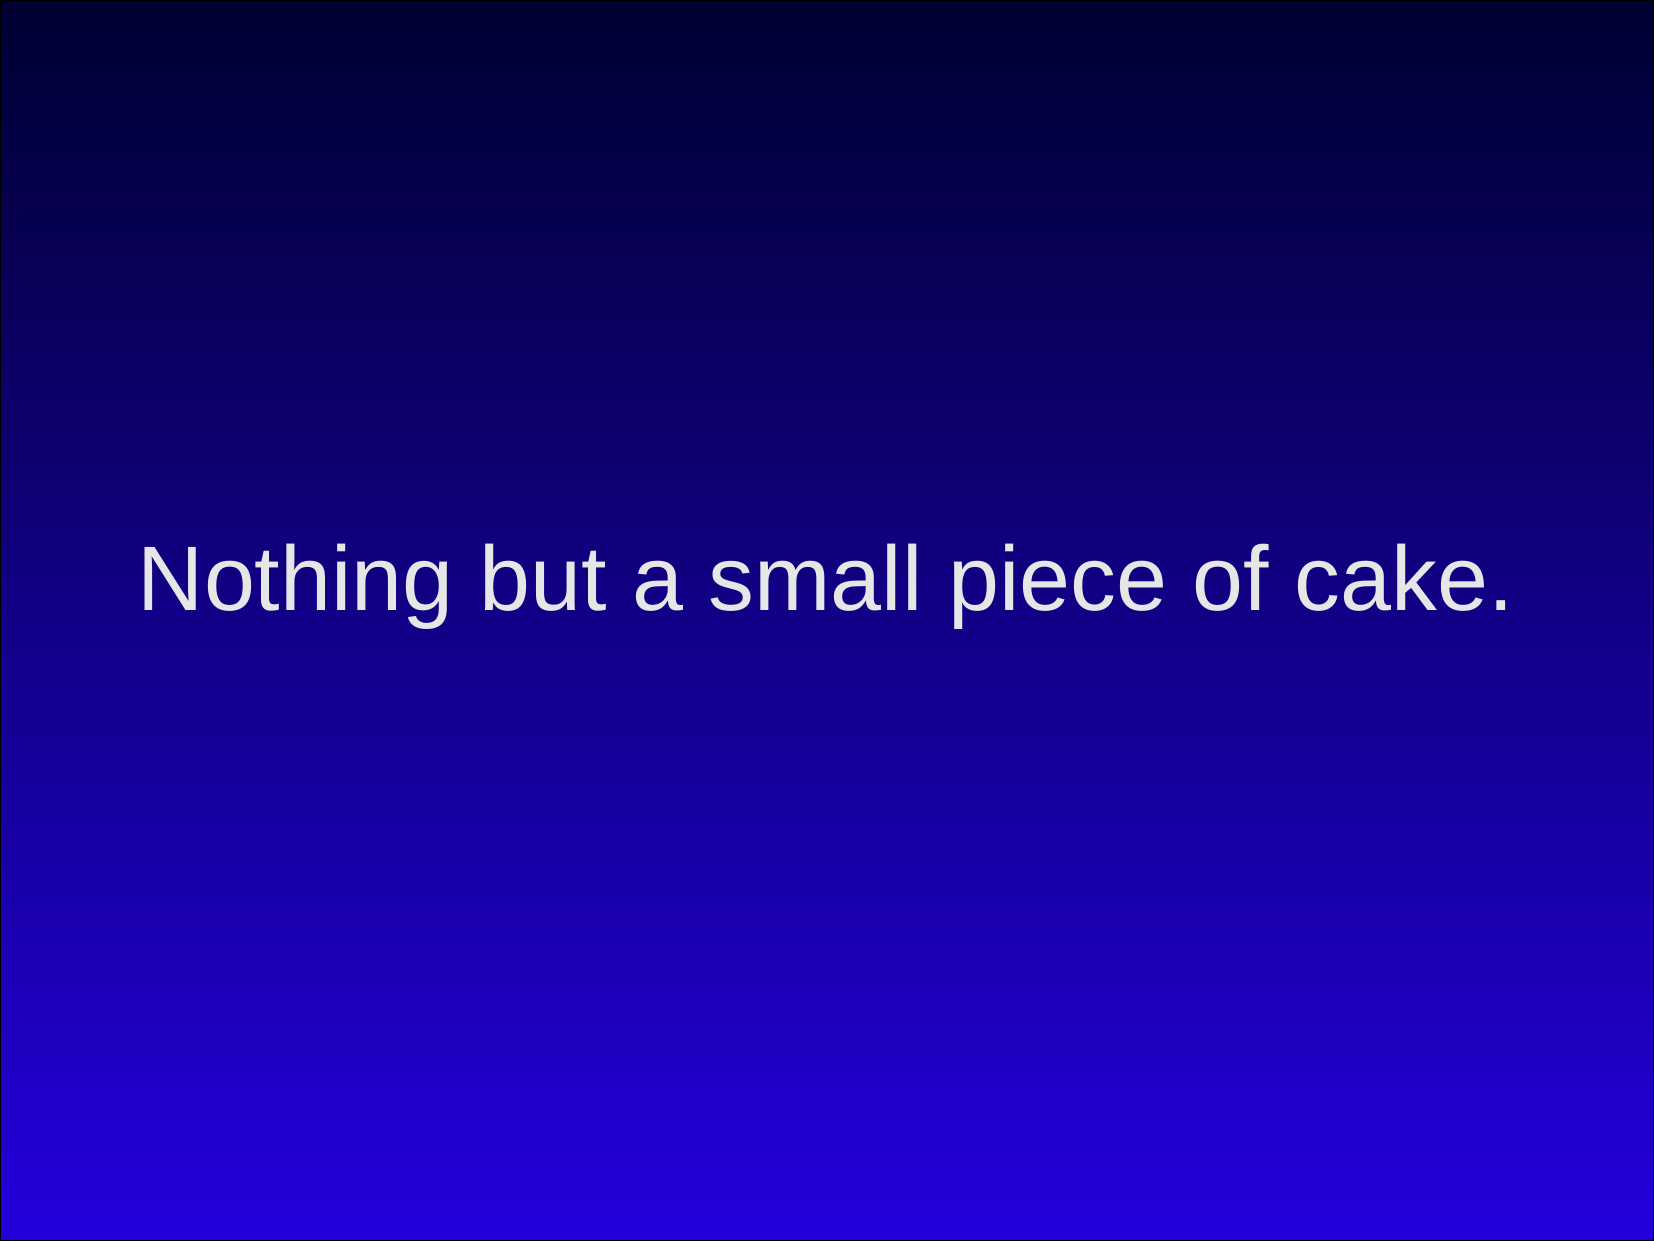

# Nothing but a small piece of cake.